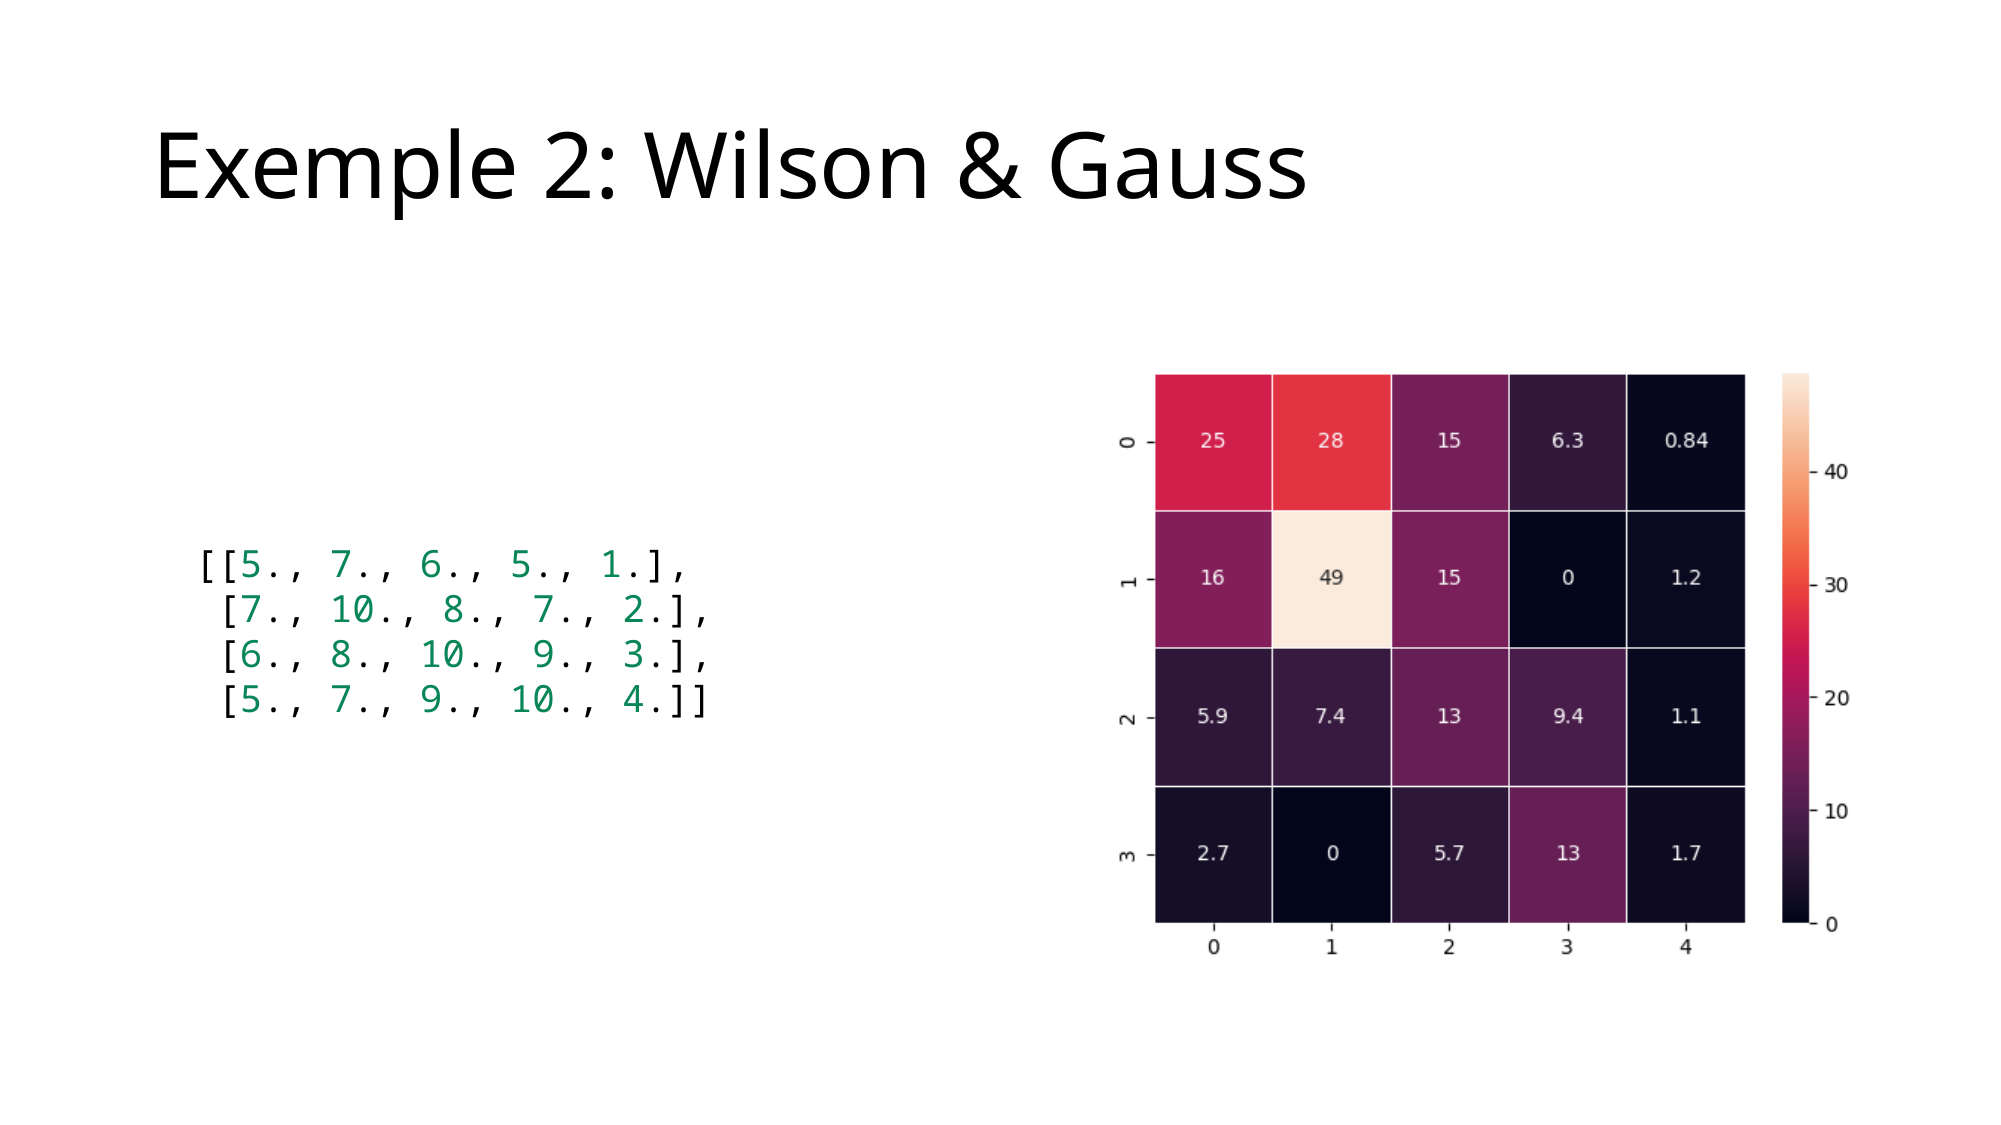

# Exemple 2: Wilson & Gauss
[[5., 7., 6., 5., 1.],
 [7., 10., 8., 7., 2.],
 [6., 8., 10., 9., 3.],
 [5., 7., 9., 10., 4.]]